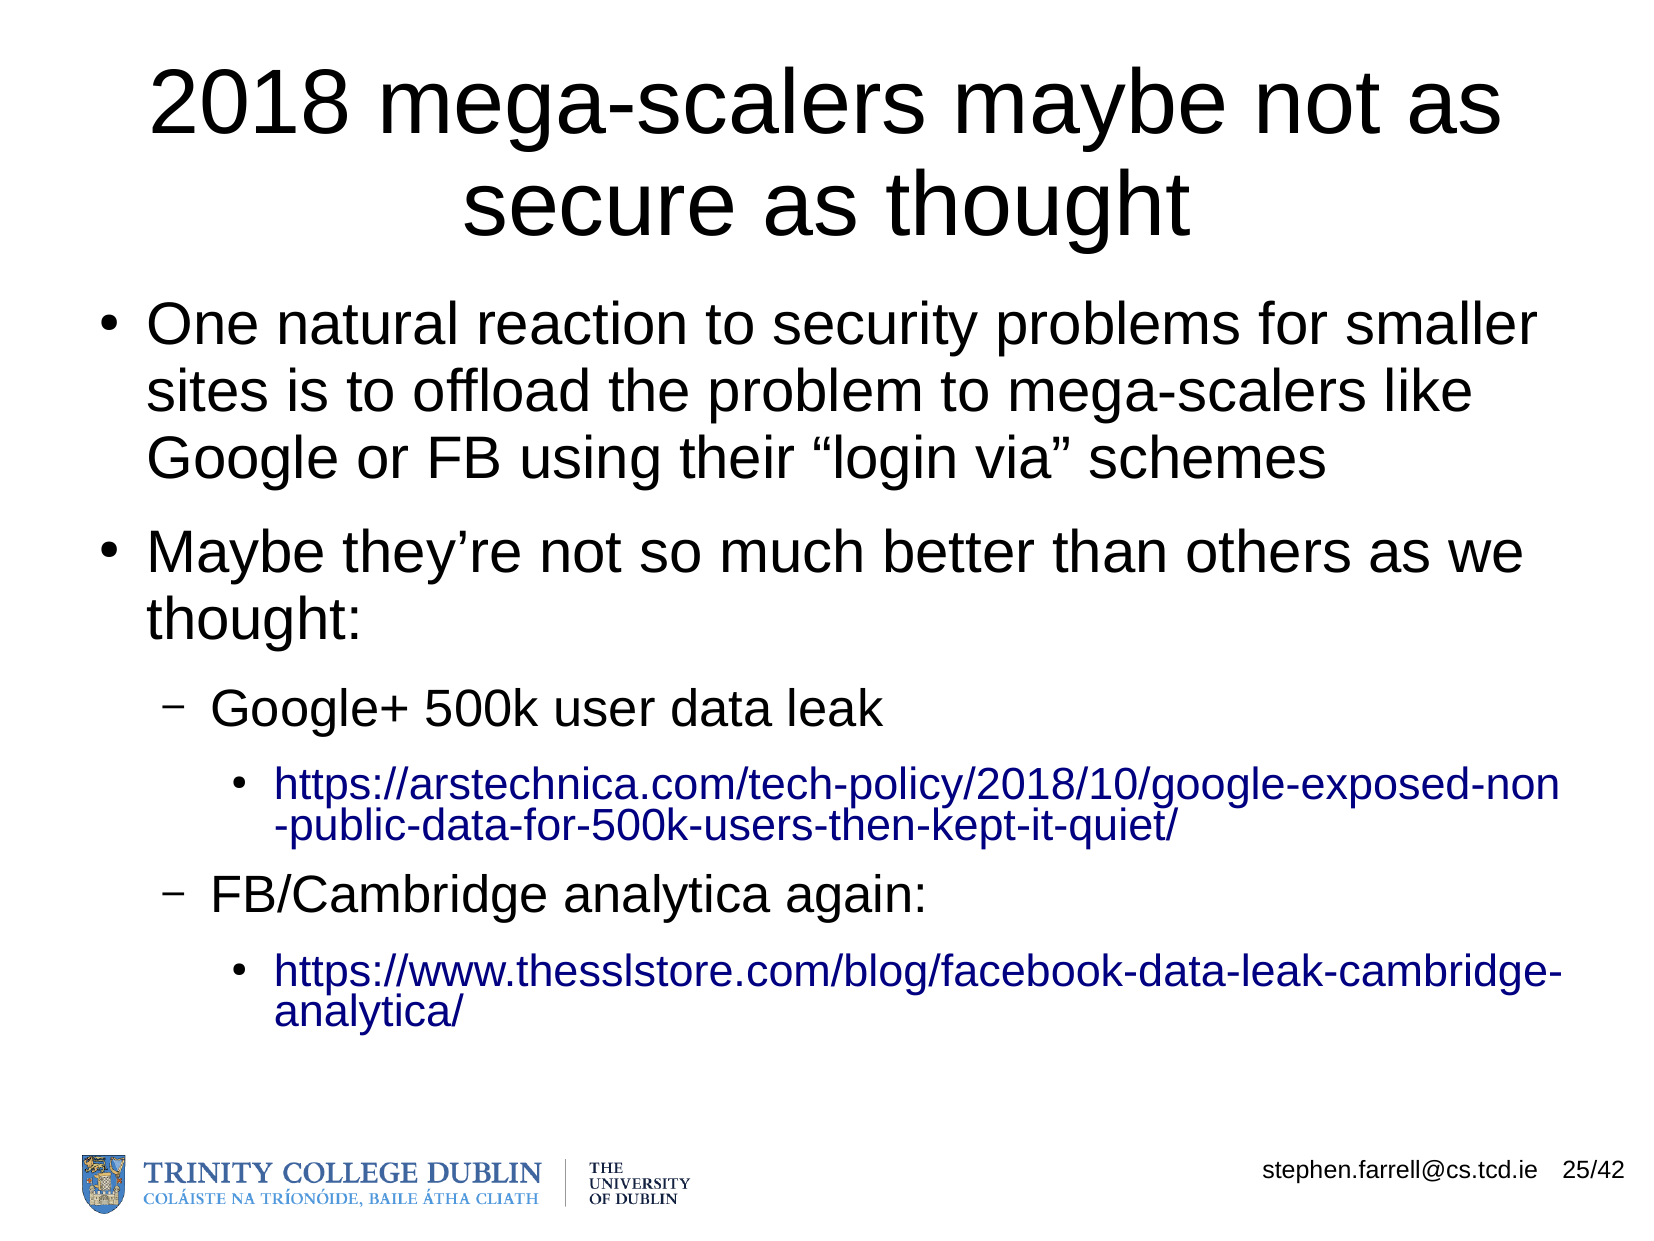

# 2018 mega-scalers maybe not as secure as thought
One natural reaction to security problems for smaller sites is to offload the problem to mega-scalers like Google or FB using their “login via” schemes
Maybe they’re not so much better than others as we thought:
Google+ 500k user data leak
https://arstechnica.com/tech-policy/2018/10/google-exposed-non-public-data-for-500k-users-then-kept-it-quiet/
FB/Cambridge analytica again:
https://www.thesslstore.com/blog/facebook-data-leak-cambridge-analytica/